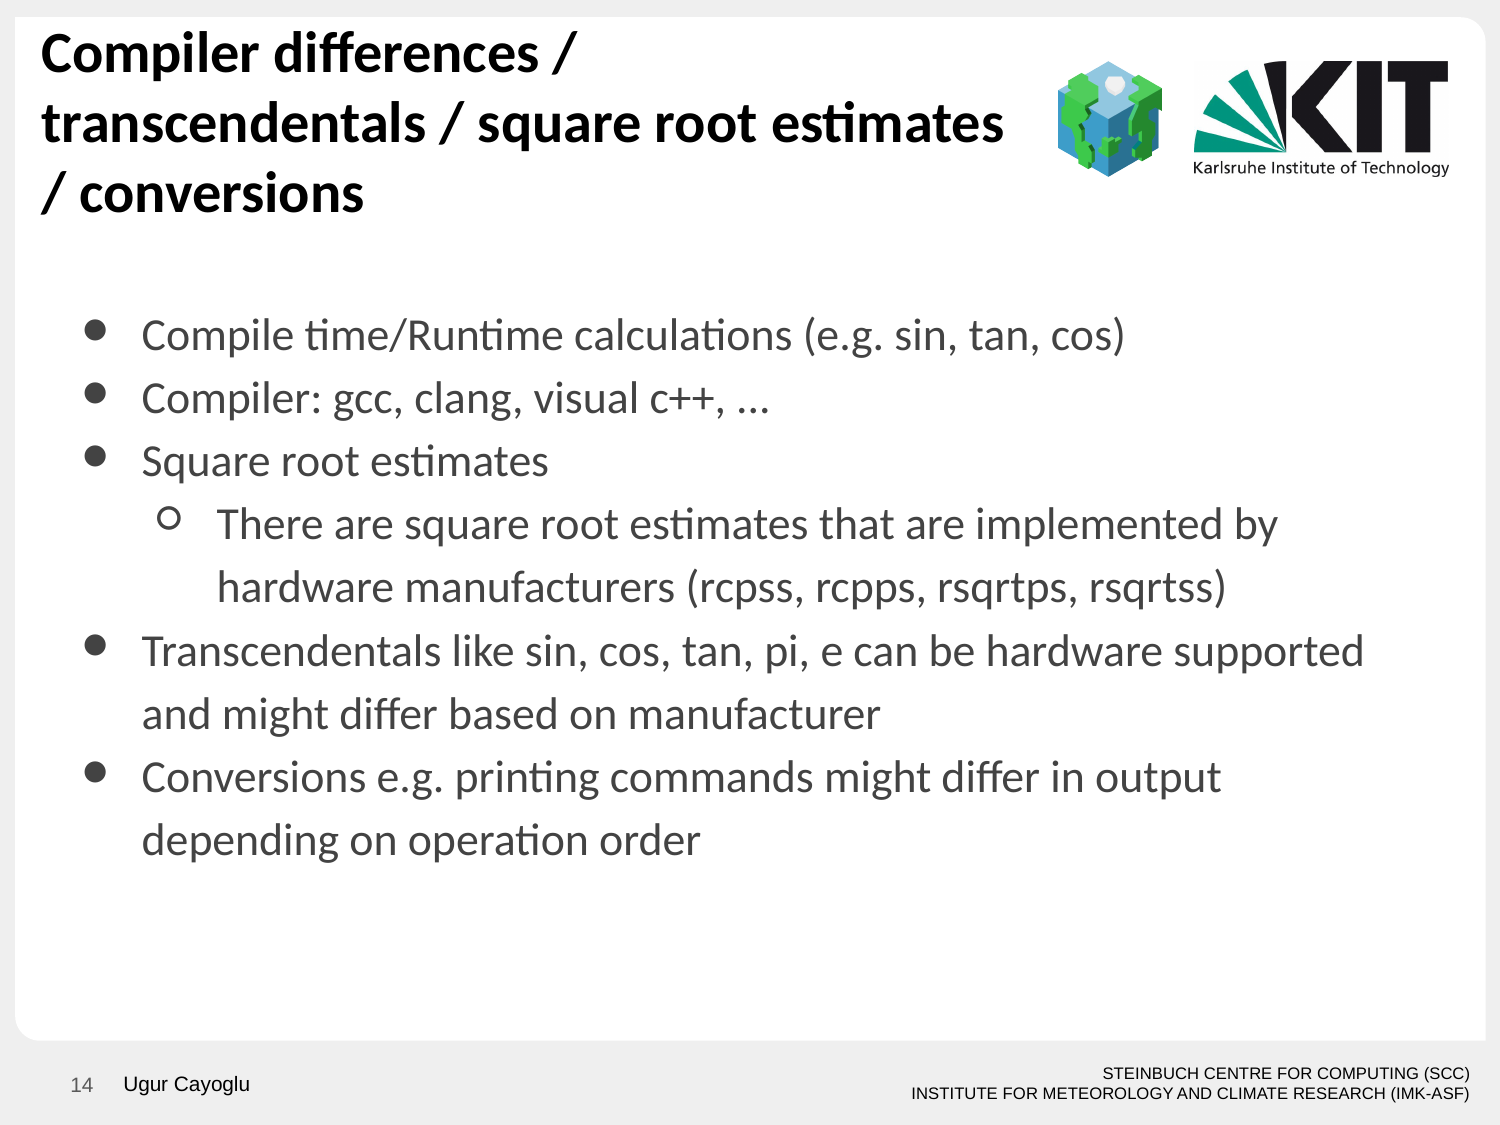

# Compiler differences / transcendentals / square root estimates / conversions
Compile time/Runtime calculations (e.g. sin, tan, cos)
Compiler: gcc, clang, visual c++, ...
Square root estimates
There are square root estimates that are implemented by hardware manufacturers (rcpss, rcpps, rsqrtps, rsqrtss)
Transcendentals like sin, cos, tan, pi, e can be hardware supported and might differ based on manufacturer
Conversions e.g. printing commands might differ in output depending on operation order
STEINBUCH CENTRE FOR COMPUTING (SCC)
INSTITUTE FOR METEOROLOGY AND CLIMATE RESEARCH (IMK-ASF)
Ugur Cayoglu